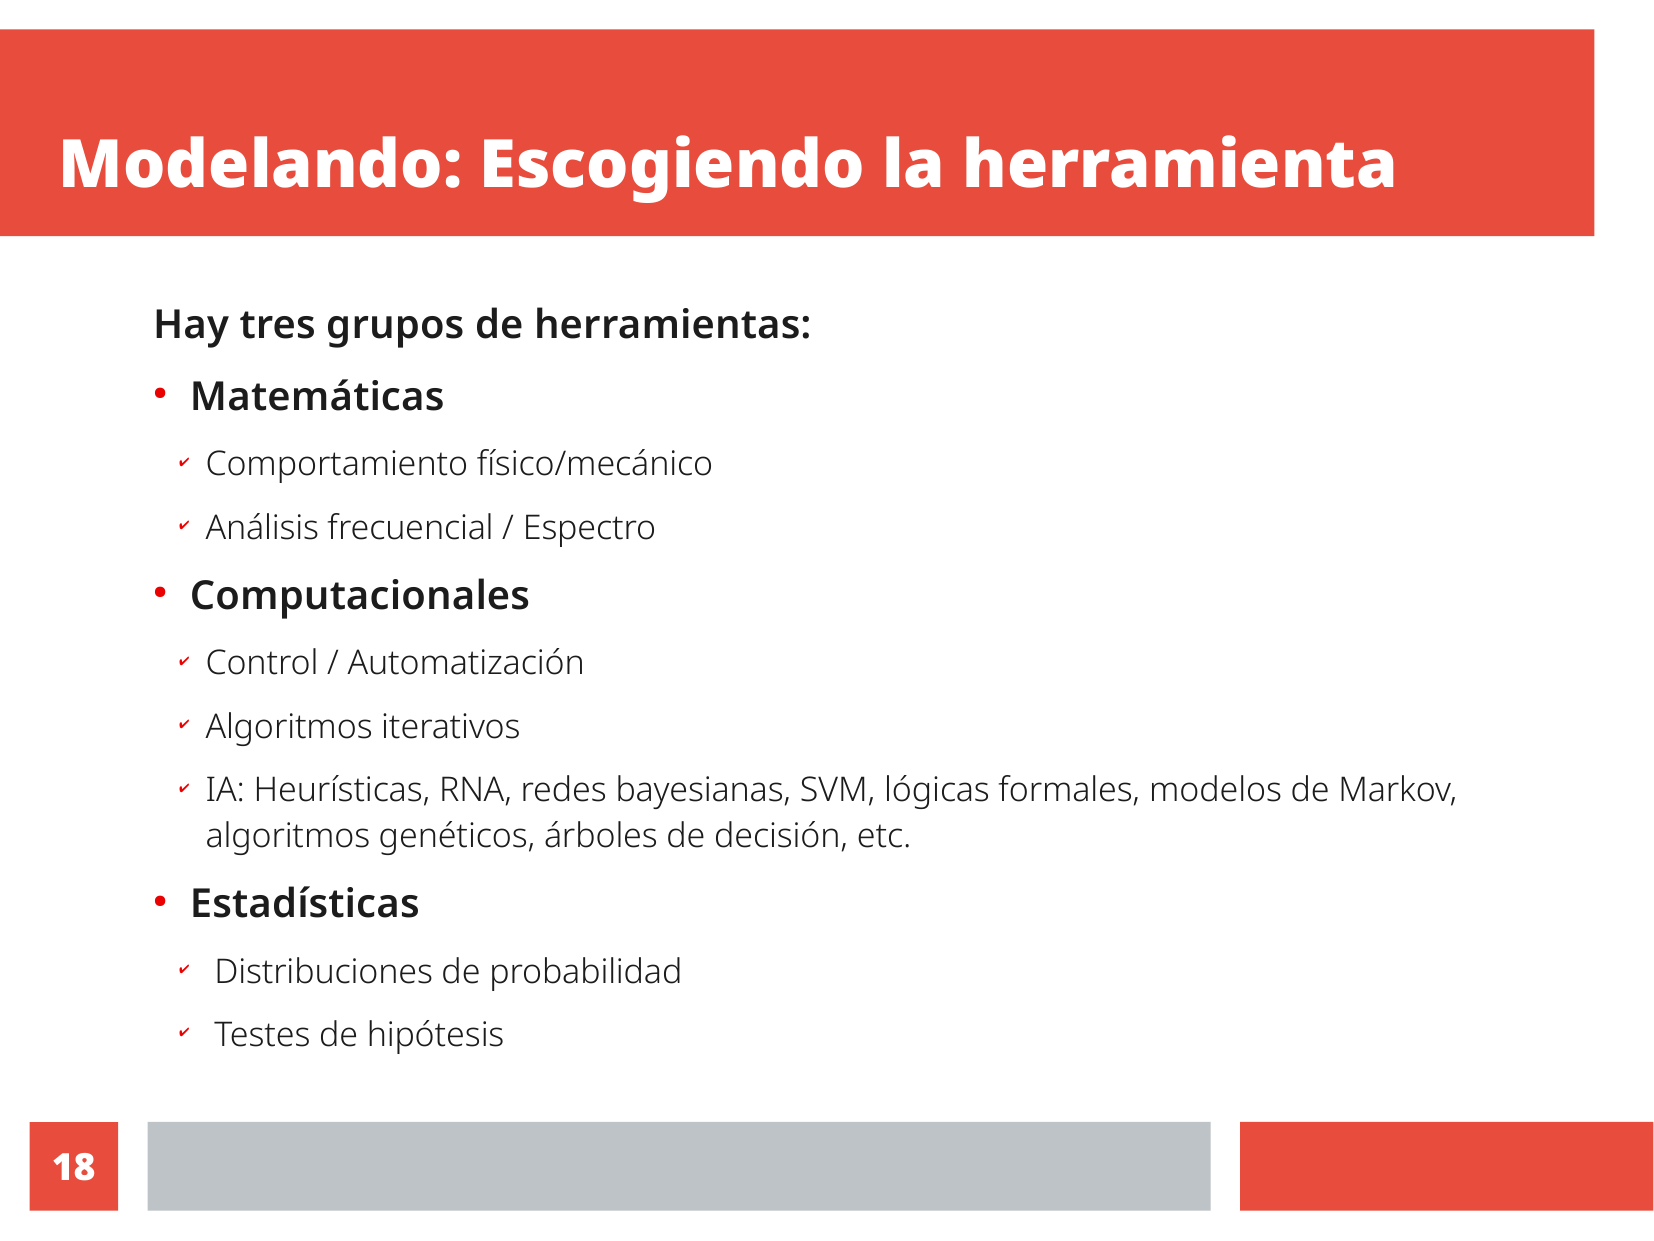

# Modelando: Escogiendo la herramienta
Hay tres grupos de herramientas:
 Matemáticas
Comportamiento físico/mecánico
Análisis frecuencial / Espectro
 Computacionales
Control / Automatización
Algoritmos iterativos
IA: Heurísticas, RNA, redes bayesianas, SVM, lógicas formales, modelos de Markov, algoritmos genéticos, árboles de decisión, etc.
 Estadísticas
 Distribuciones de probabilidad
 Testes de hipótesis
18